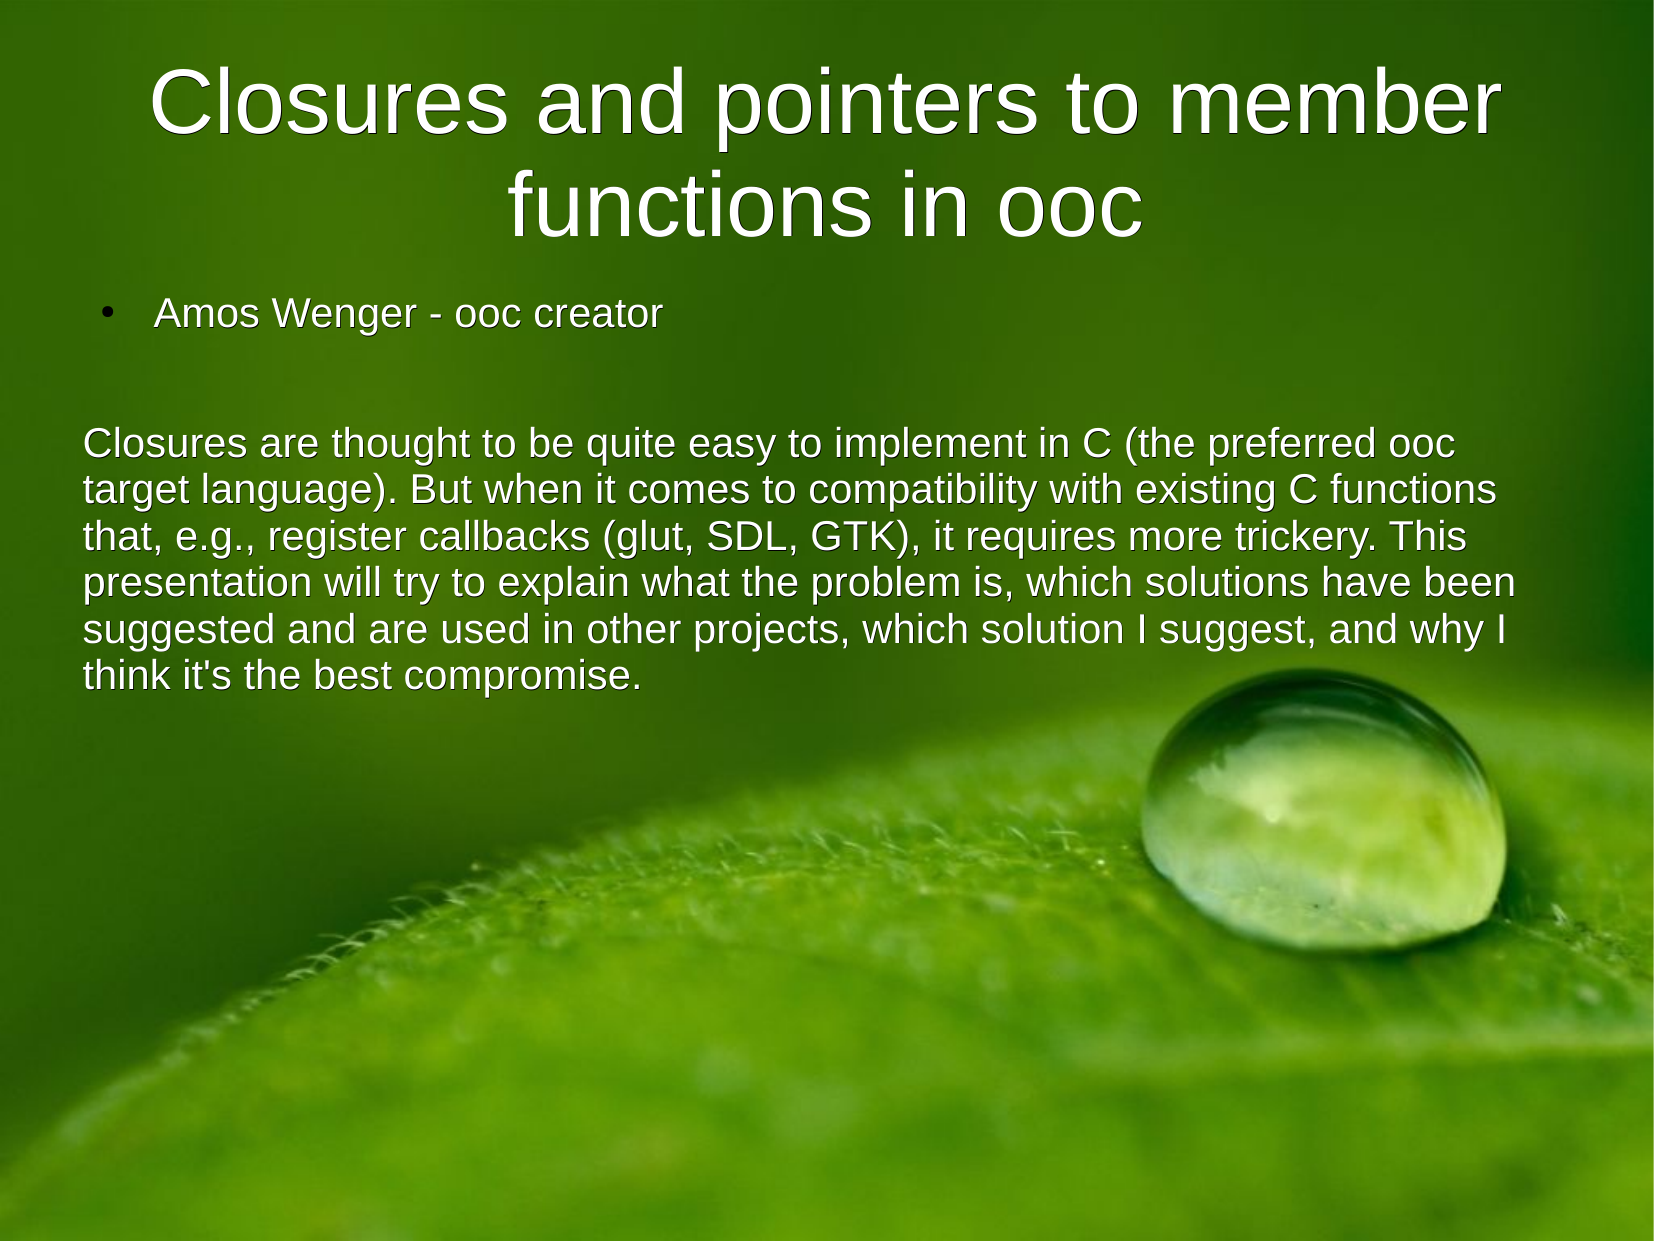

# Closures and pointers to member functions in ooc
Amos Wenger - ooc creator
Closures are thought to be quite easy to implement in C (the preferred ooc target language). But when it comes to compatibility with existing C functions that, e.g., register callbacks (glut, SDL, GTK), it requires more trickery. This presentation will try to explain what the problem is, which solutions have been suggested and are used in other projects, which solution I suggest, and why I think it's the best compromise.